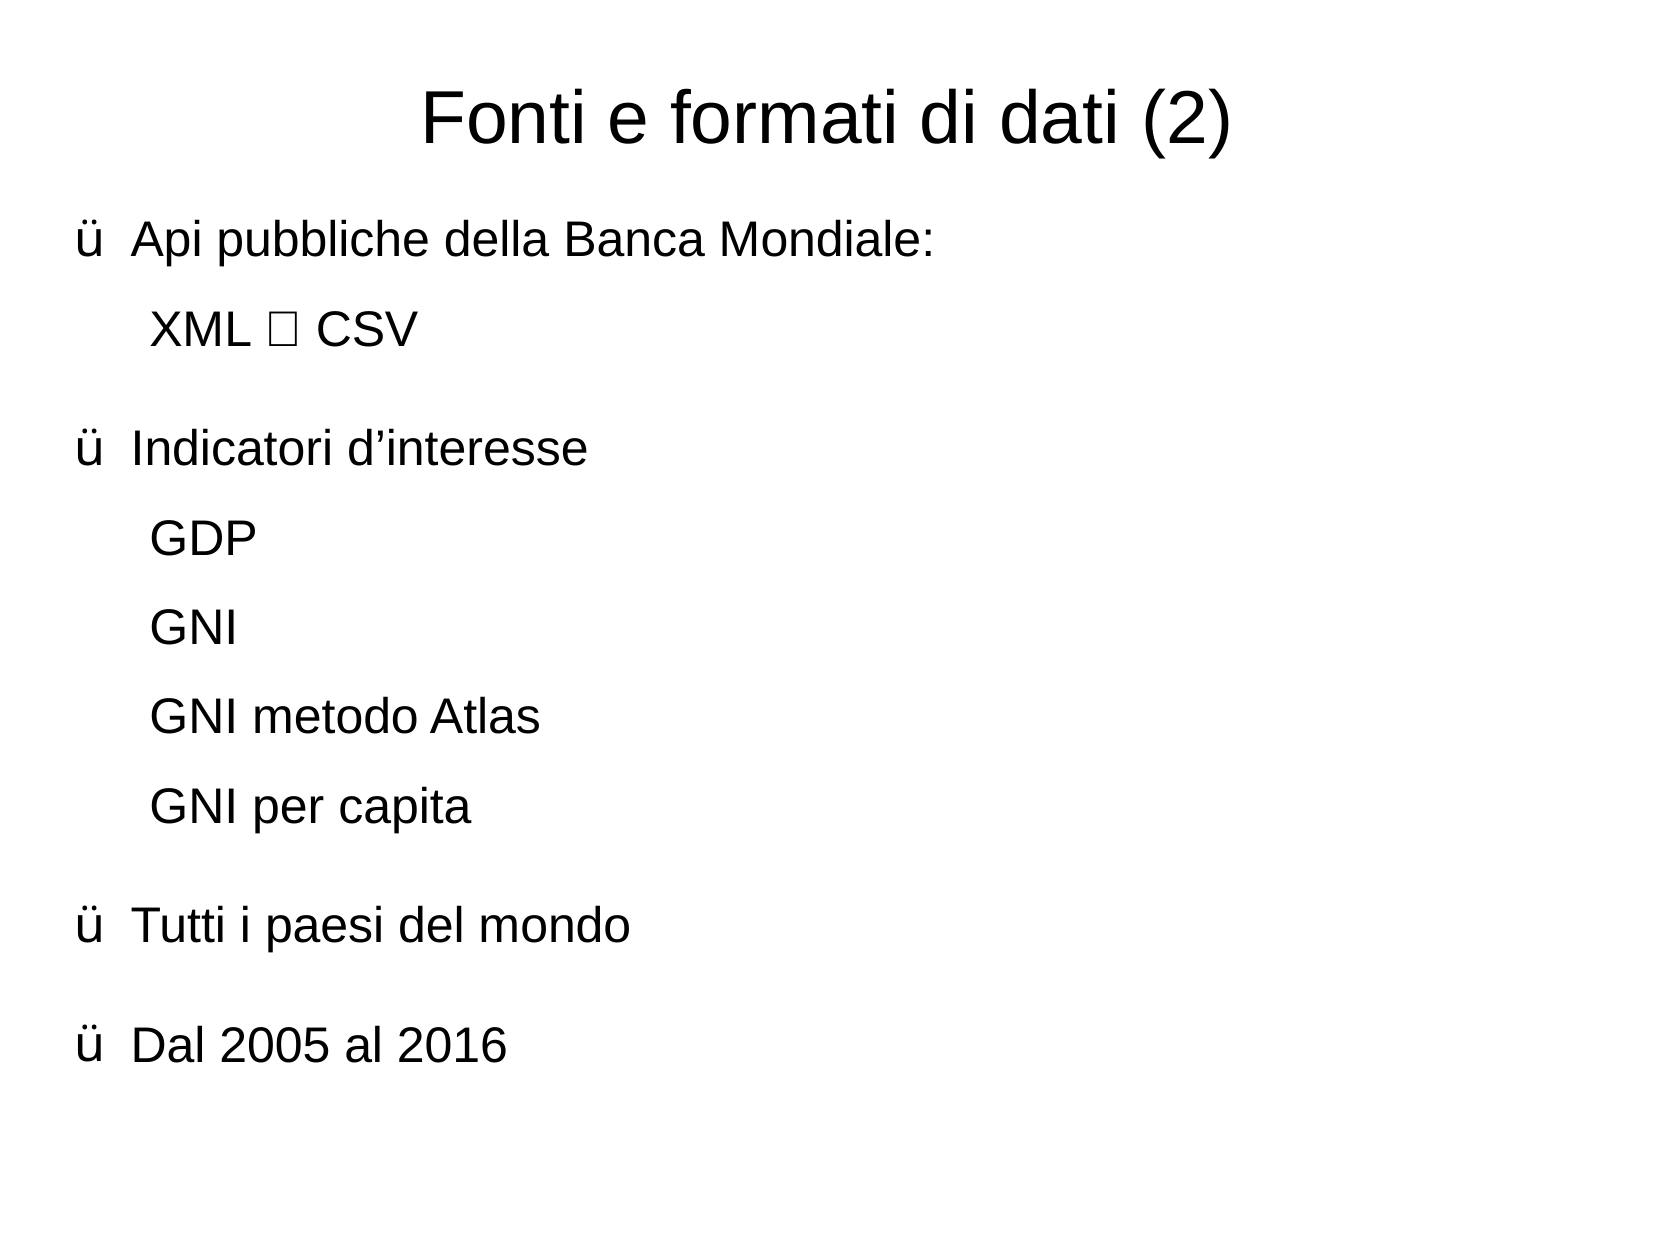

# Fonti e formati di dati (2)
Api pubbliche della Banca Mondiale:
	XML  CSV
Indicatori d’interesse
	GDP
	GNI
	GNI metodo Atlas
	GNI per capita
Tutti i paesi del mondo
Dal 2005 al 2016